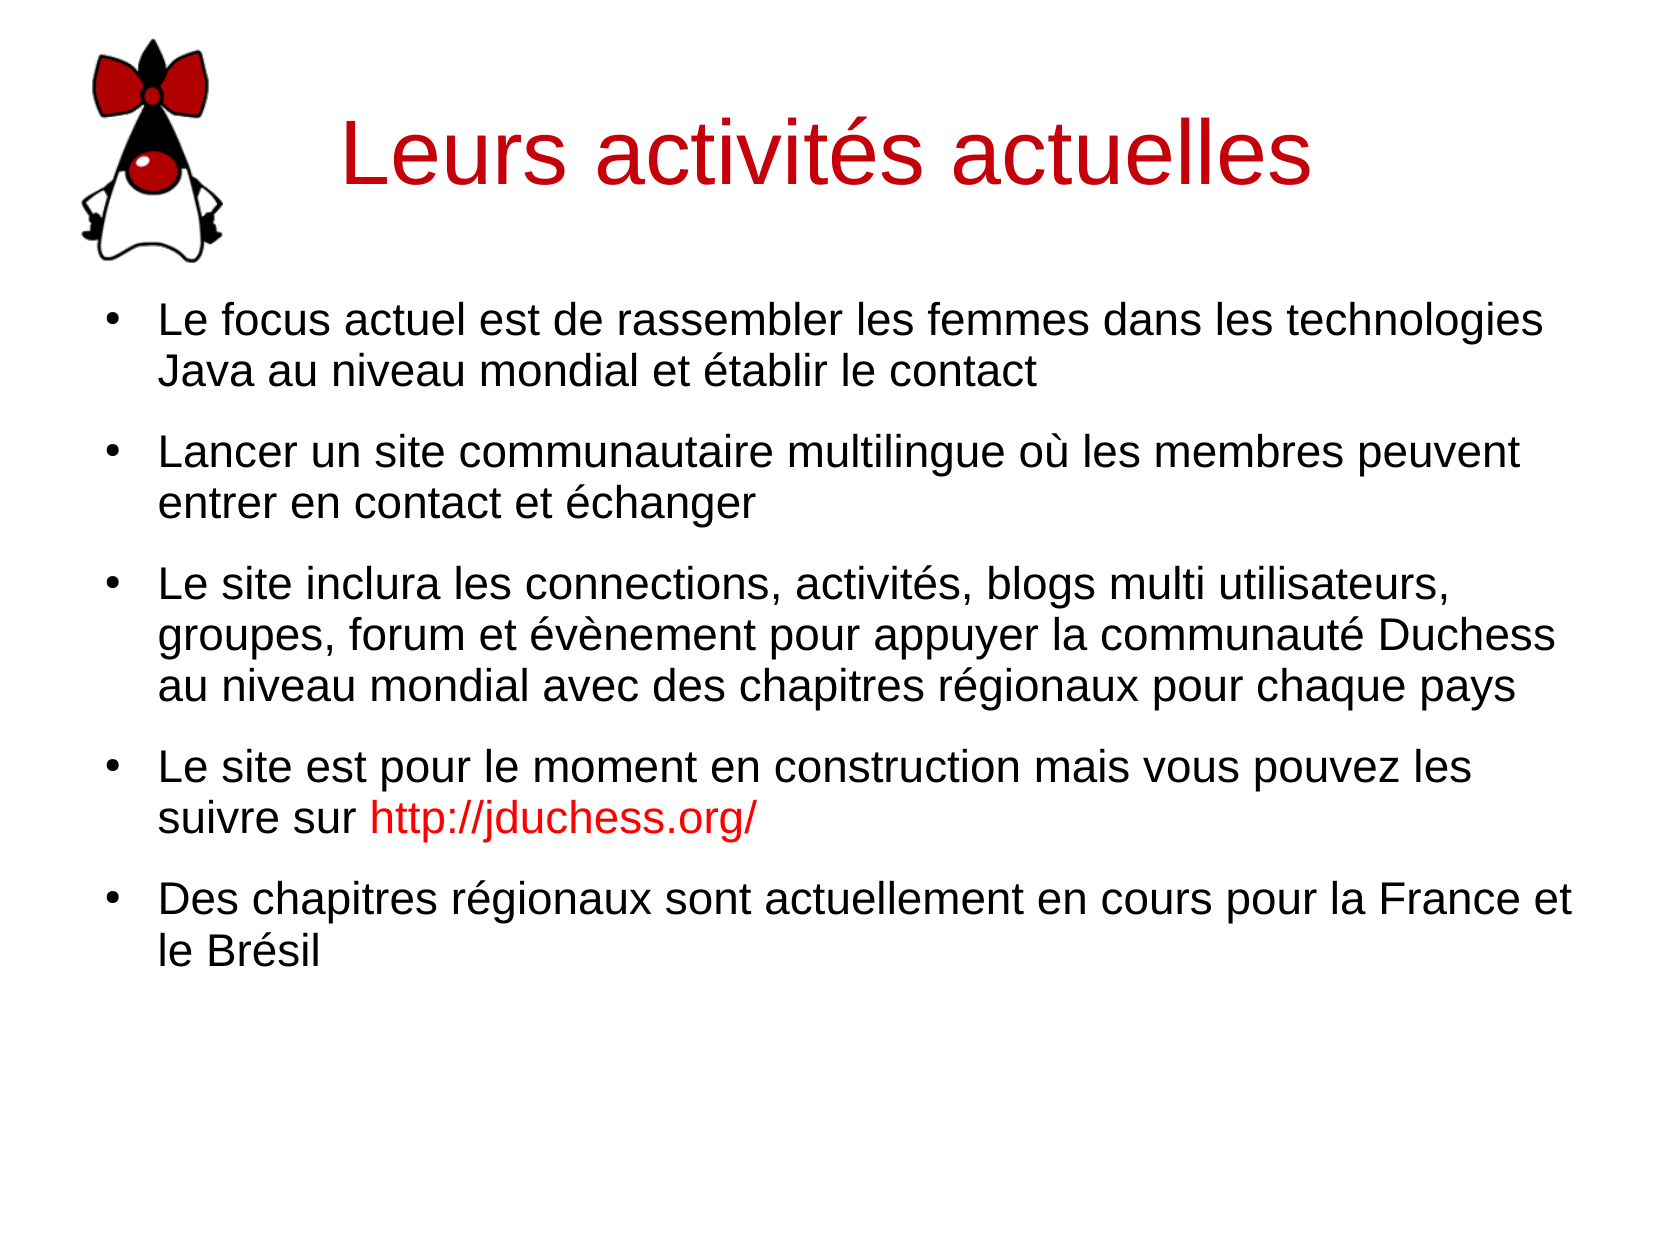

# Leurs activités actuelles
Le focus actuel est de rassembler les femmes dans les technologies Java au niveau mondial et établir le contact
Lancer un site communautaire multilingue où les membres peuvent entrer en contact et échanger
Le site inclura les connections, activités, blogs multi utilisateurs, groupes, forum et évènement pour appuyer la communauté Duchess au niveau mondial avec des chapitres régionaux pour chaque pays
Le site est pour le moment en construction mais vous pouvez les suivre sur http://jduchess.org/
Des chapitres régionaux sont actuellement en cours pour la France et le Brésil